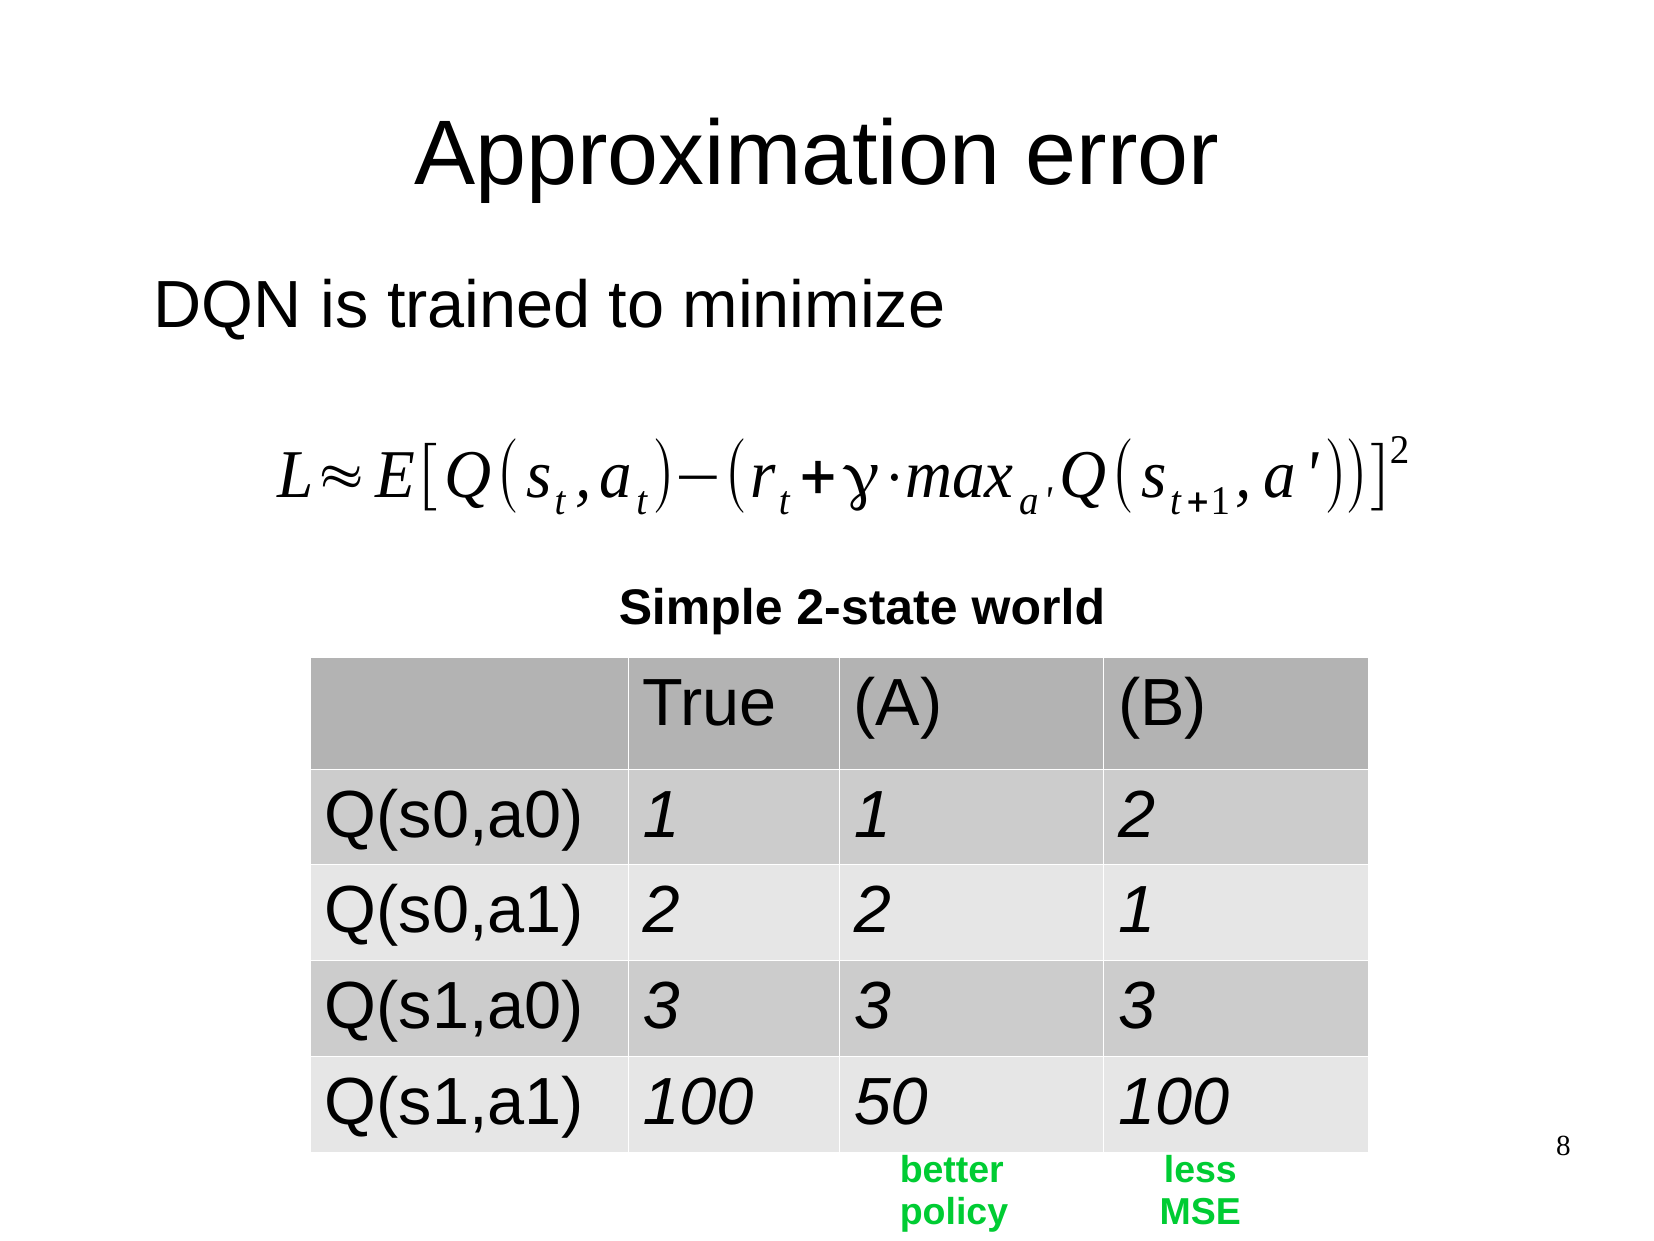

# Approximation error
DQN is trained to minimize
Simple 2-state world
| | True | (A) | (B) |
| --- | --- | --- | --- |
| Q(s0,a0) | 1 | 1 | 2 |
| Q(s0,a1) | 2 | 2 | 1 |
| Q(s1,a0) | 3 | 3 | 3 |
| Q(s1,a1) | 100 | 50 | 100 |
8
better
policy
less
MSE